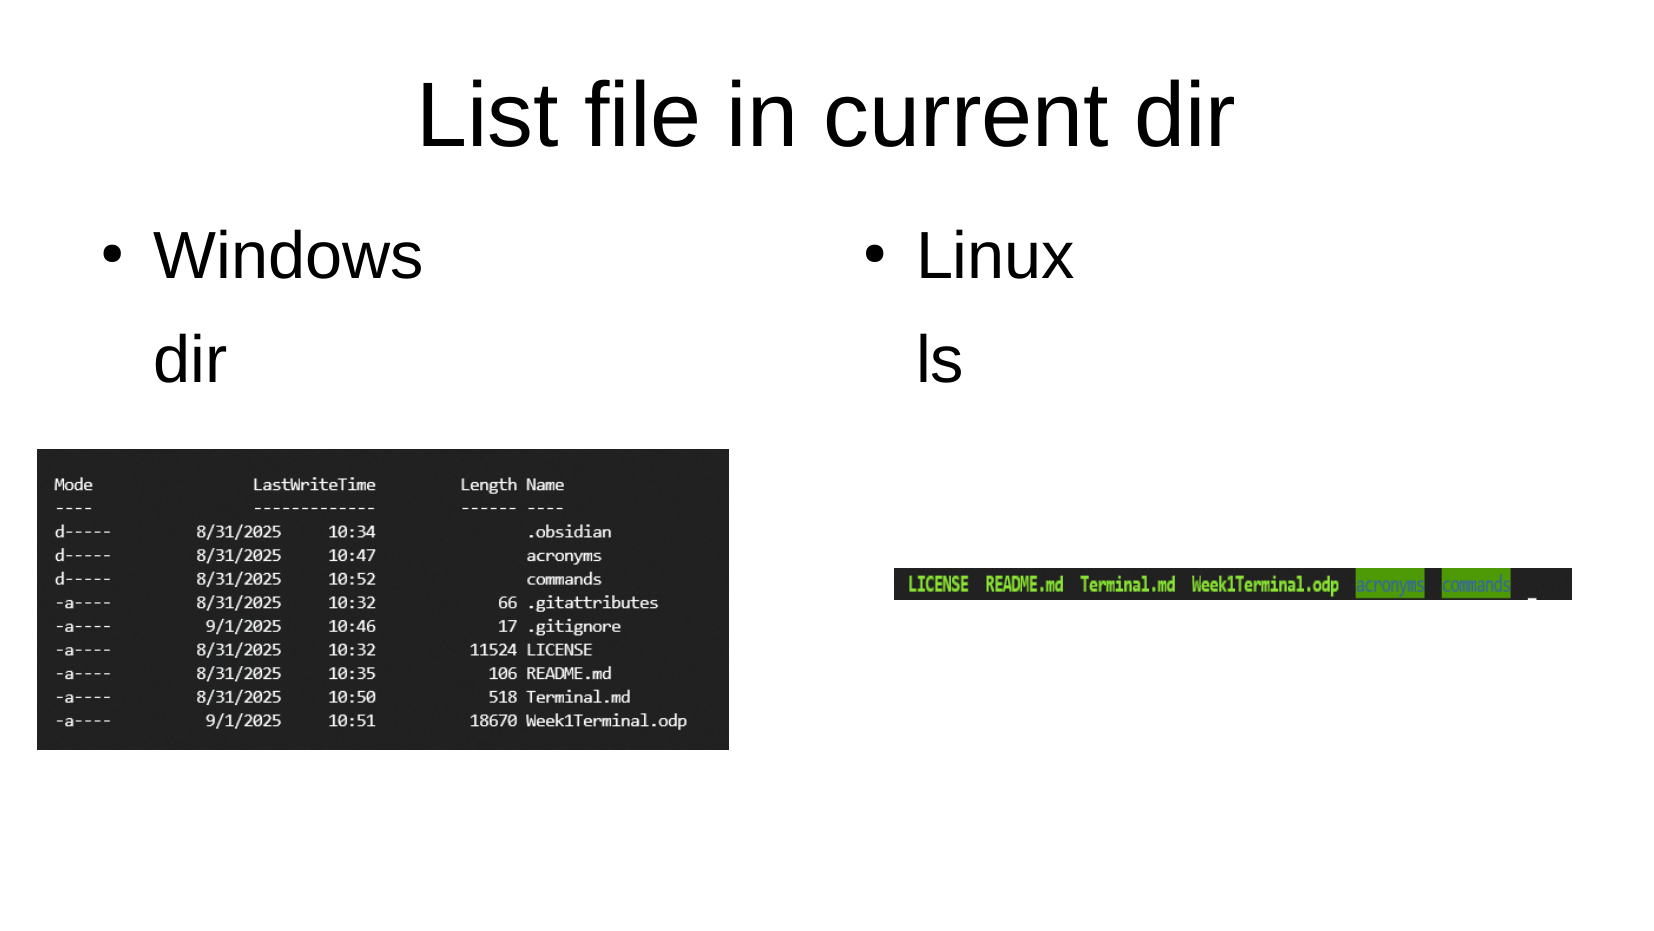

# List file in current dir
Windows
dir
Linux
ls